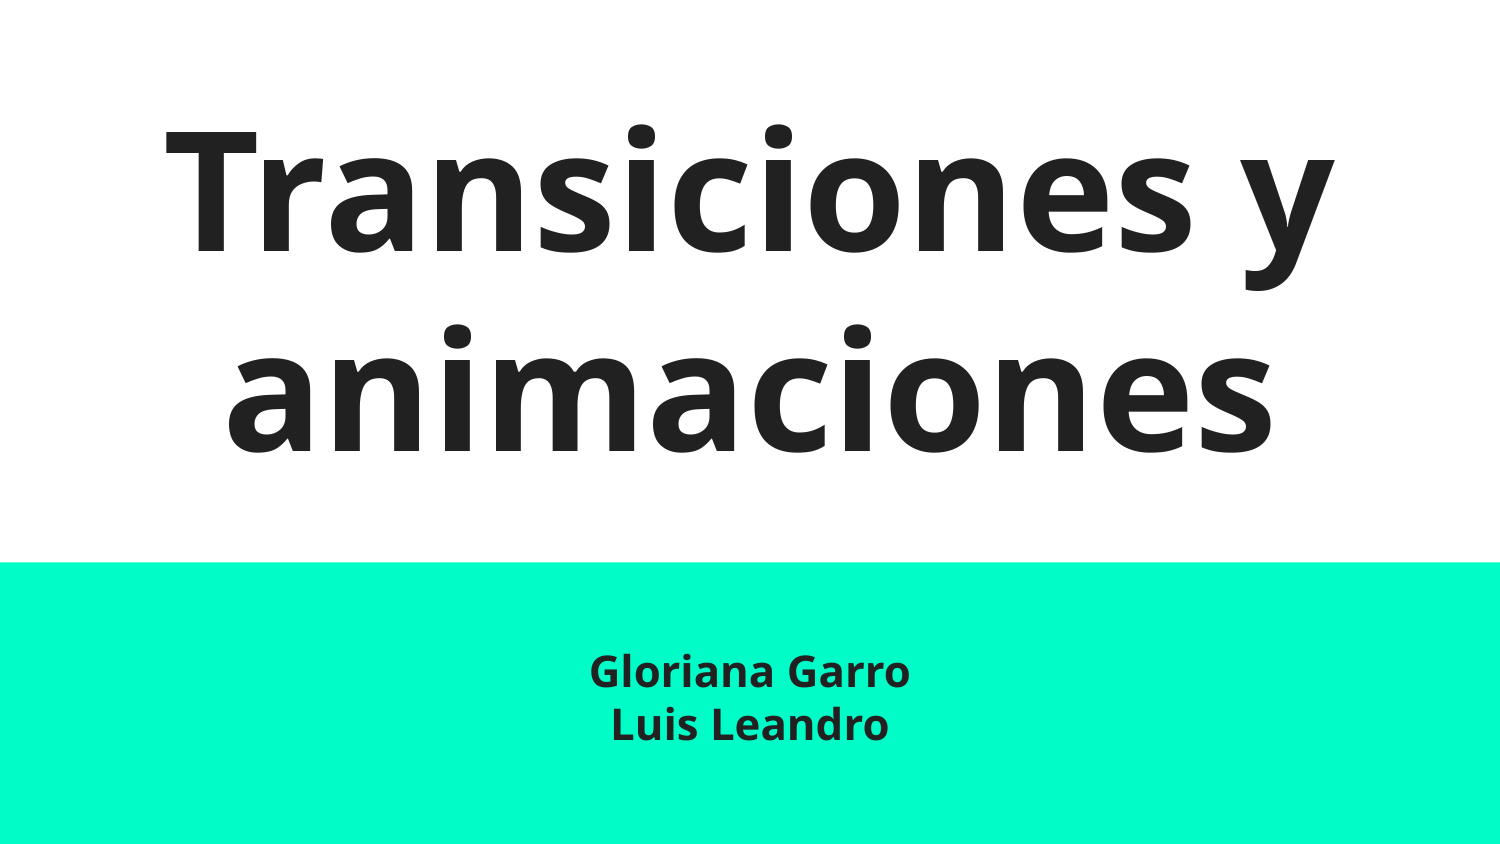

# Transiciones y animaciones
Gloriana Garro
Luis Leandro